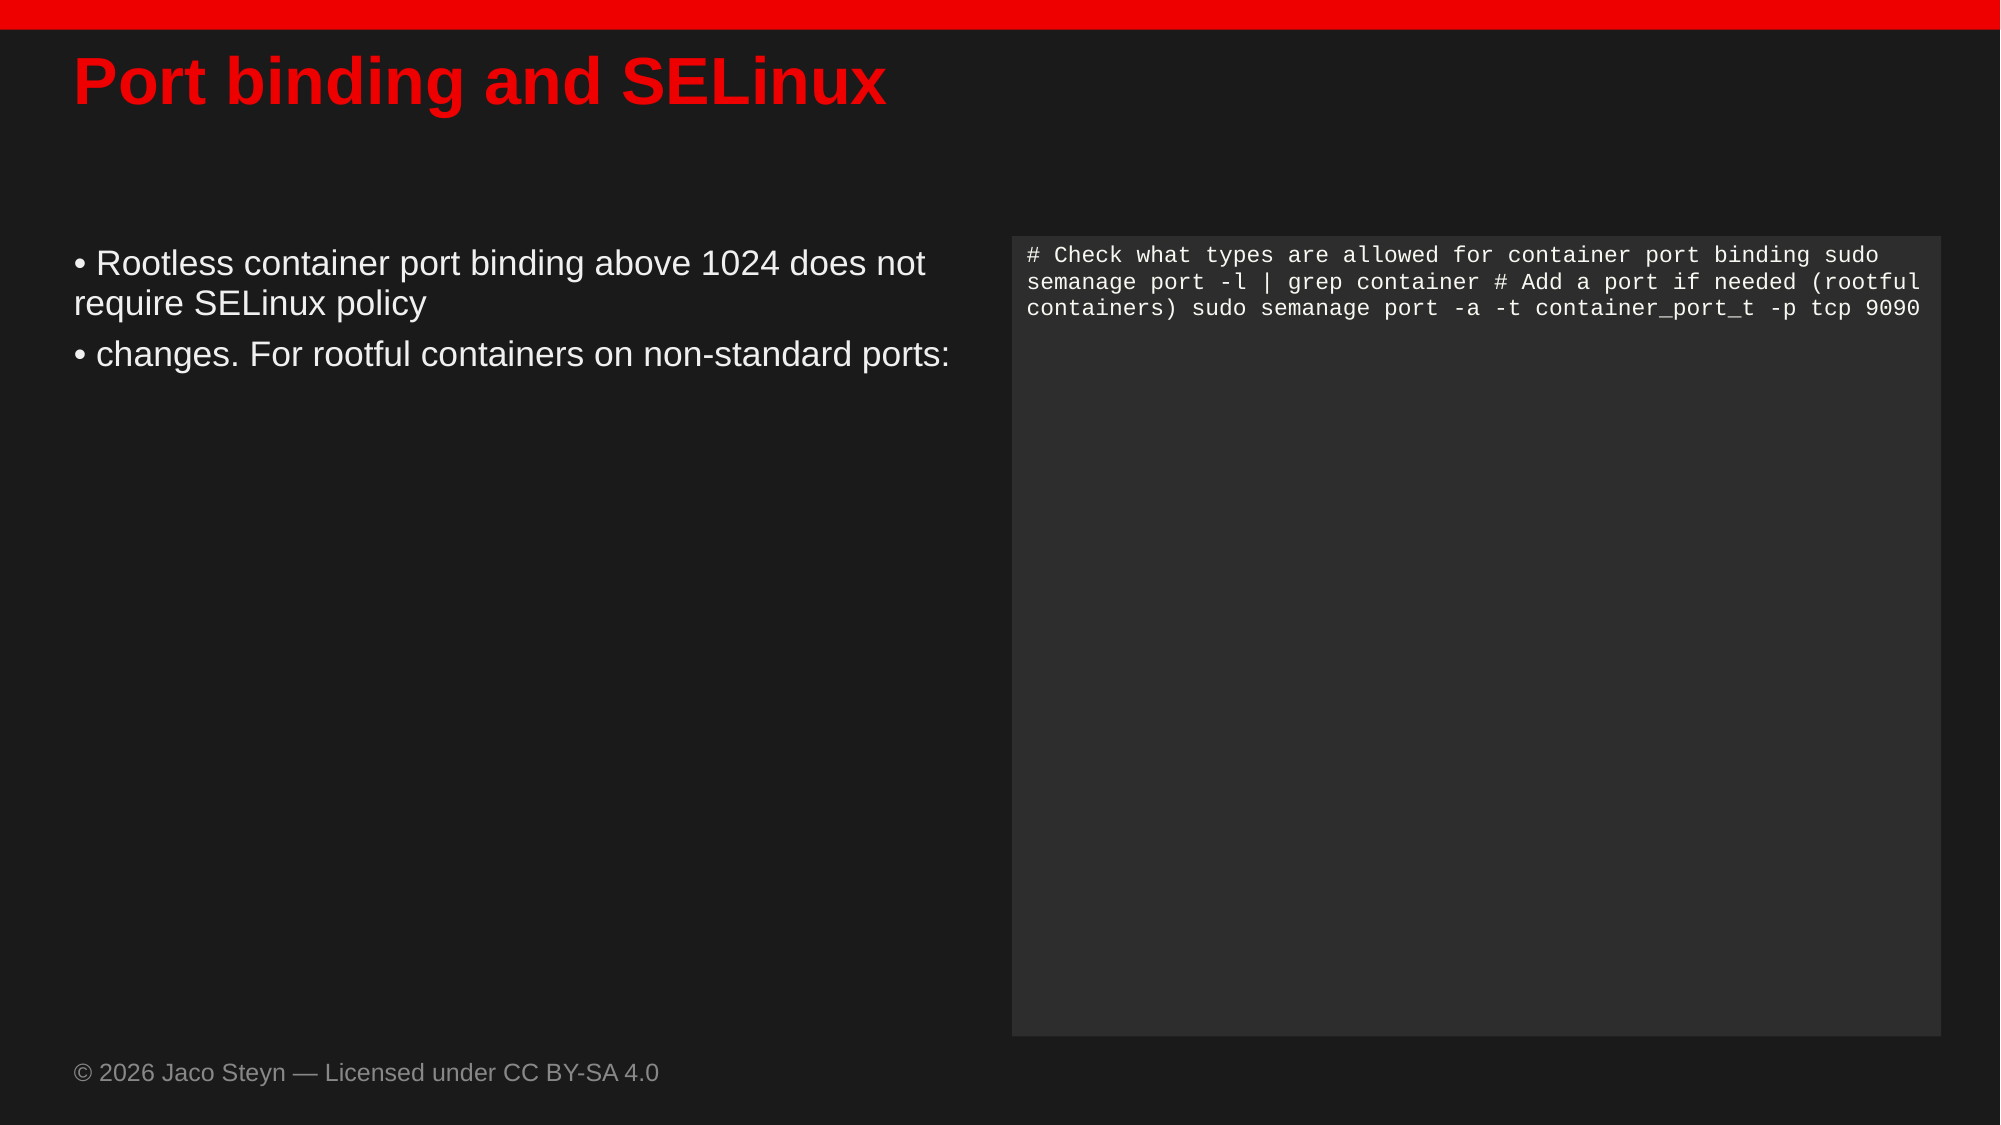

Port binding and SELinux
• Rootless container port binding above 1024 does not require SELinux policy
• changes. For rootful containers on non-standard ports:
# Check what types are allowed for container port binding sudo semanage port -l | grep container # Add a port if needed (rootful containers) sudo semanage port -a -t container_port_t -p tcp 9090
© 2026 Jaco Steyn — Licensed under CC BY-SA 4.0